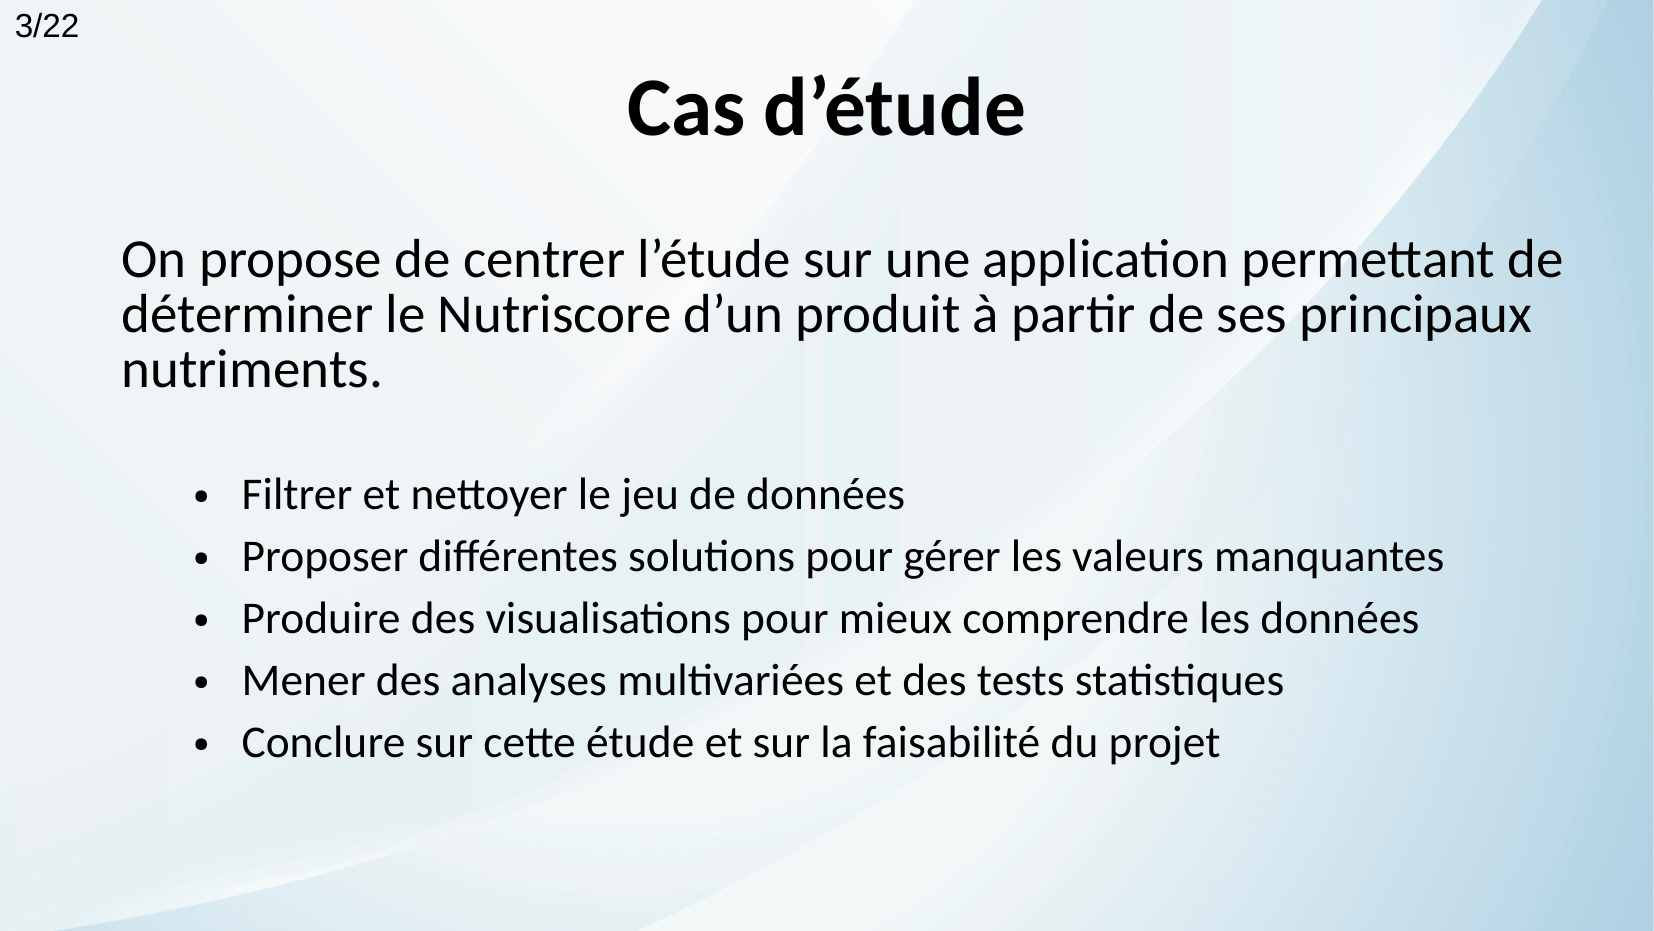

3/22
# Cas d’étude
On propose de centrer l’étude sur une application permettant de déterminer le Nutriscore d’un produit à partir de ses principaux nutriments.
Filtrer et nettoyer le jeu de données
Proposer différentes solutions pour gérer les valeurs manquantes
Produire des visualisations pour mieux comprendre les données
Mener des analyses multivariées et des tests statistiques
Conclure sur cette étude et sur la faisabilité du projet